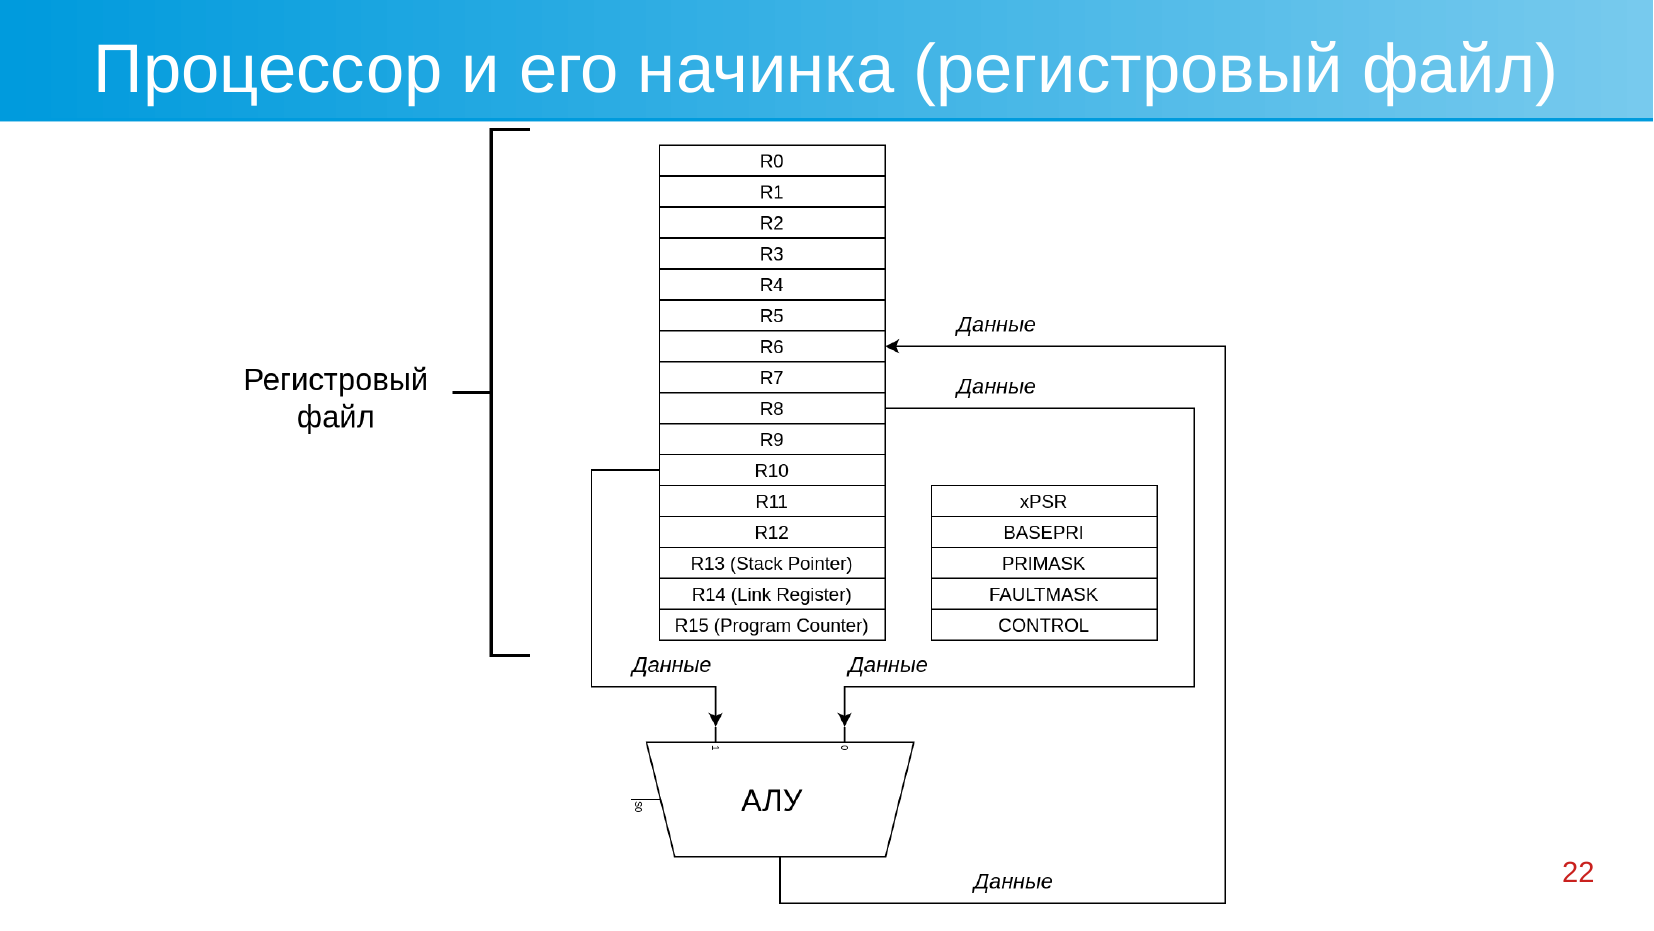

# Процессор и его начинка (регистровый файл)
22